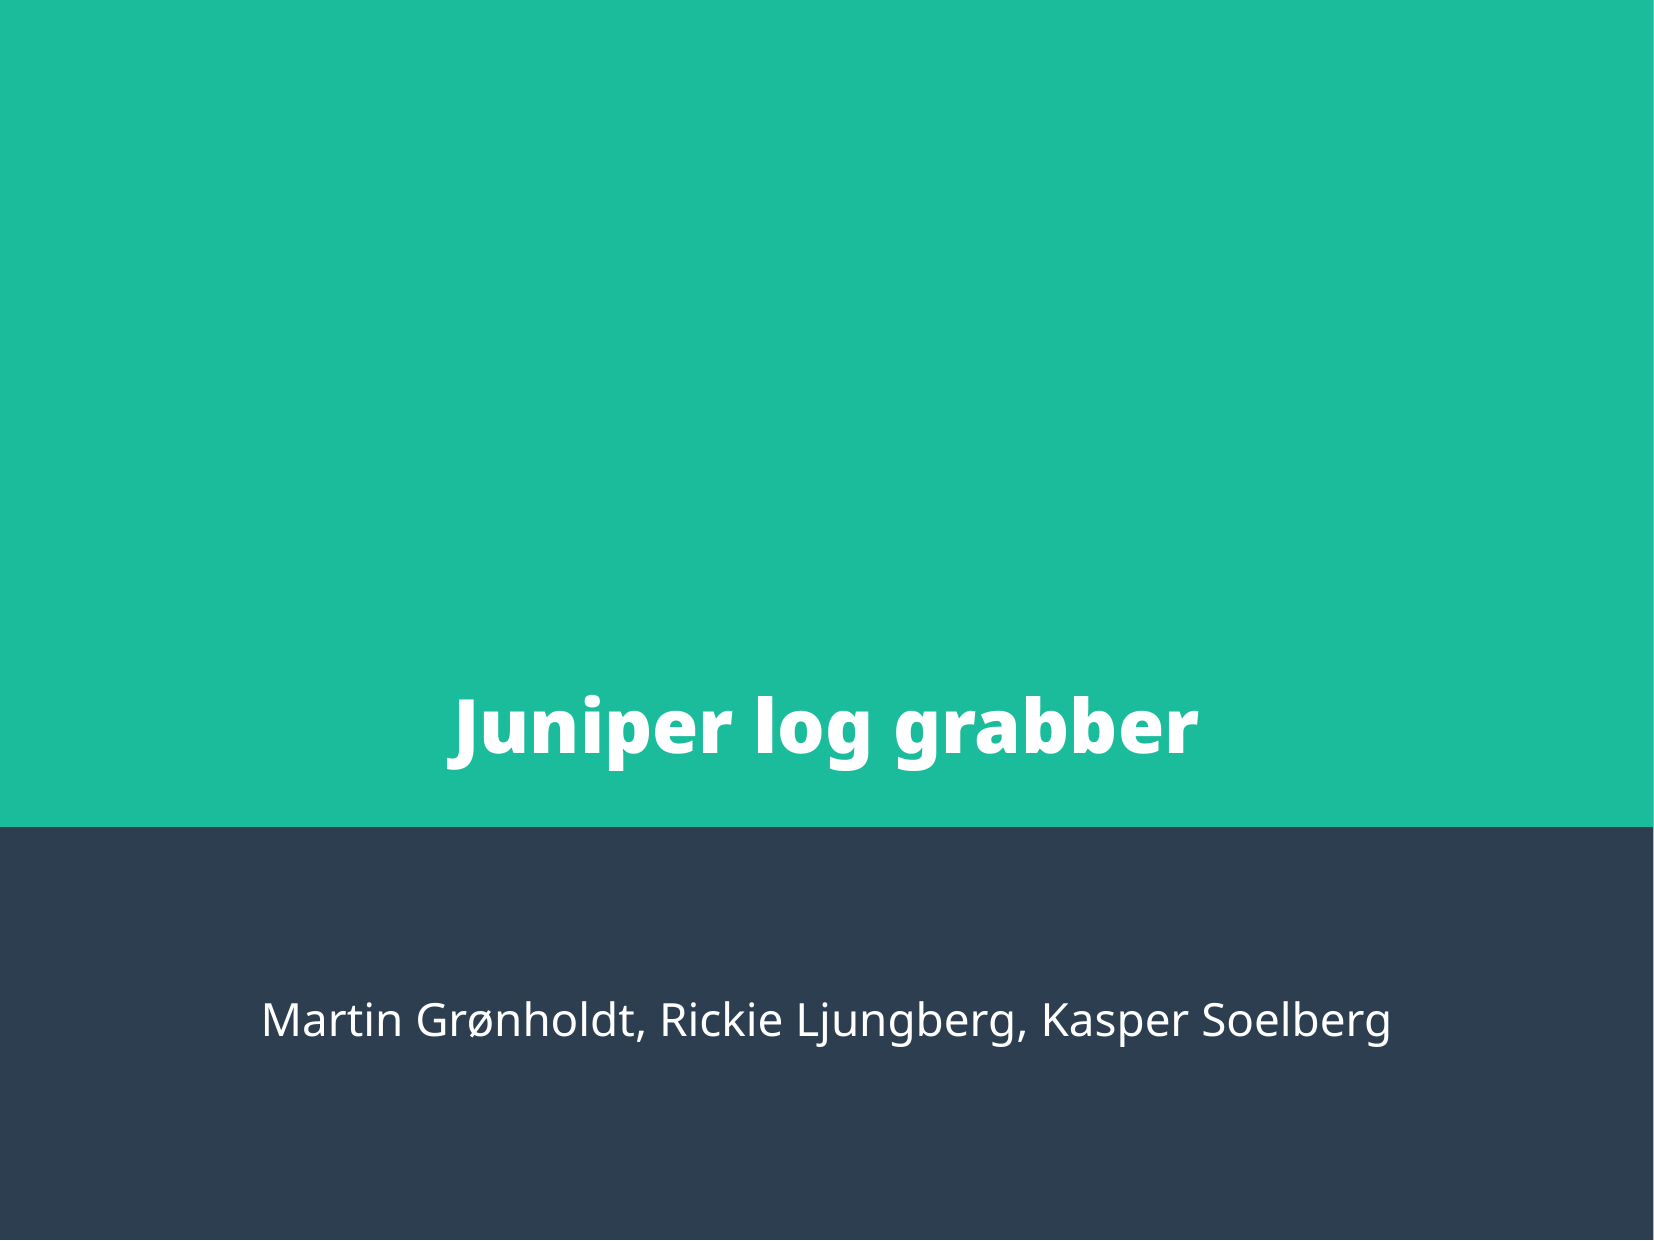

# Juniper log grabber
Martin Grønholdt, Rickie Ljungberg, Kasper Soelberg